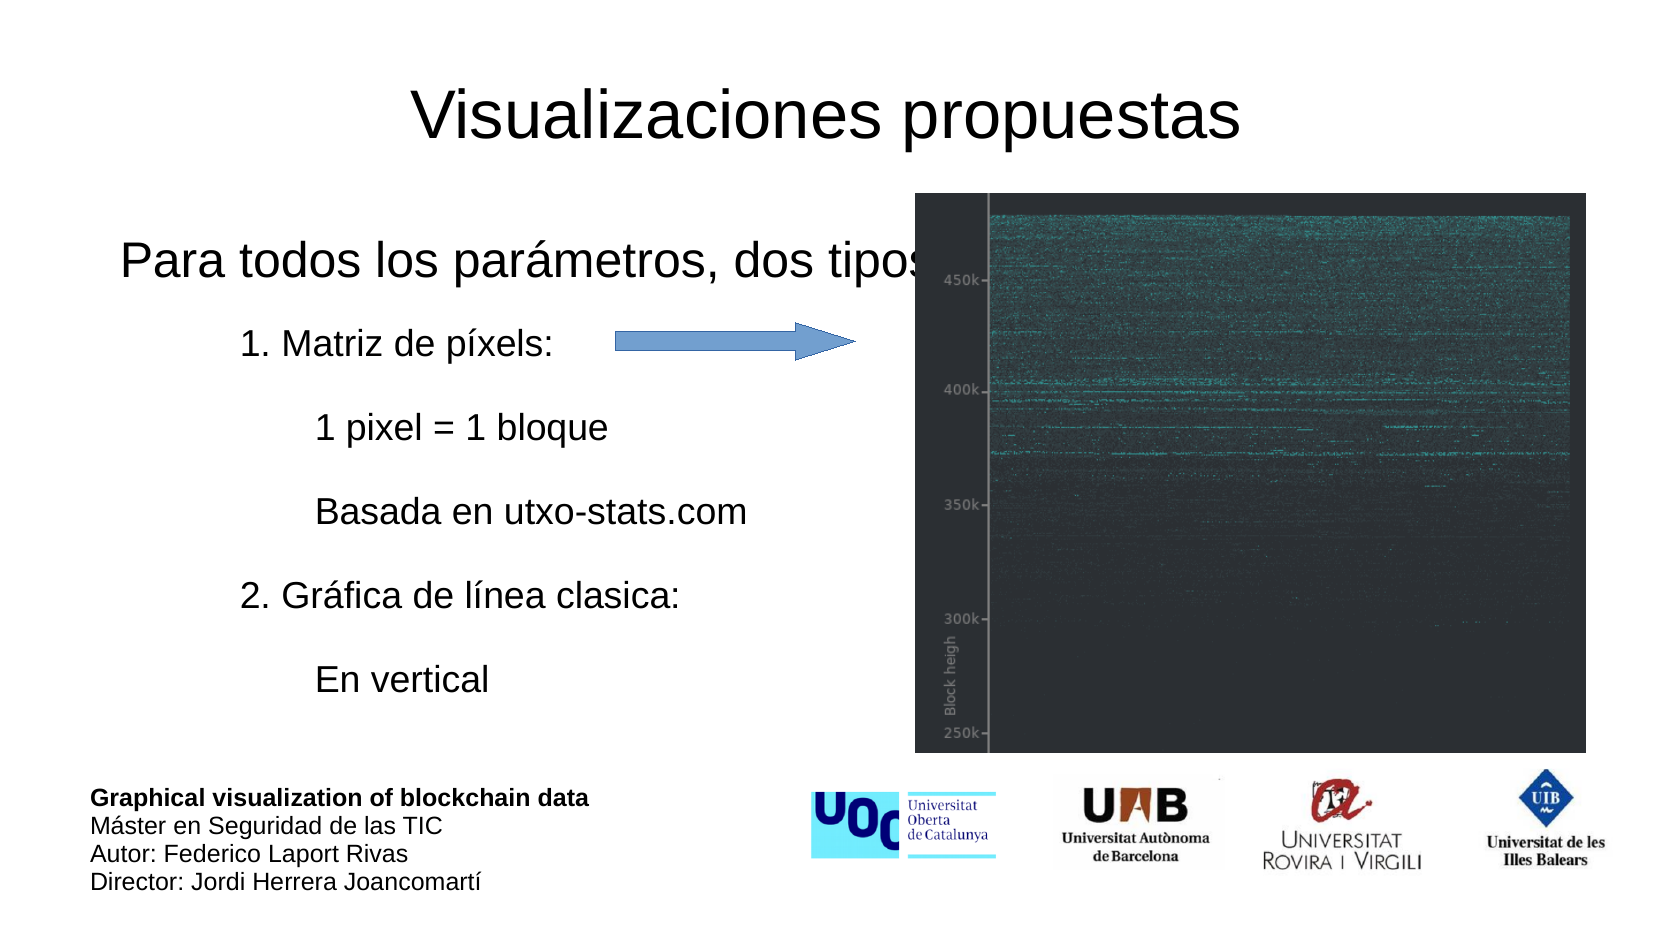

# Visualizaciones propuestas
Para todos los parámetros, dos tipos de visualización:
1. Matriz de píxels:
	1 pixel = 1 bloque
	Basada en utxo-stats.com
2. Gráfica de línea clasica:
	En vertical
Graphical visualization of blockchain data
Máster en Seguridad de las TIC
Autor: Federico Laport Rivas
Director: Jordi Herrera Joancomartí